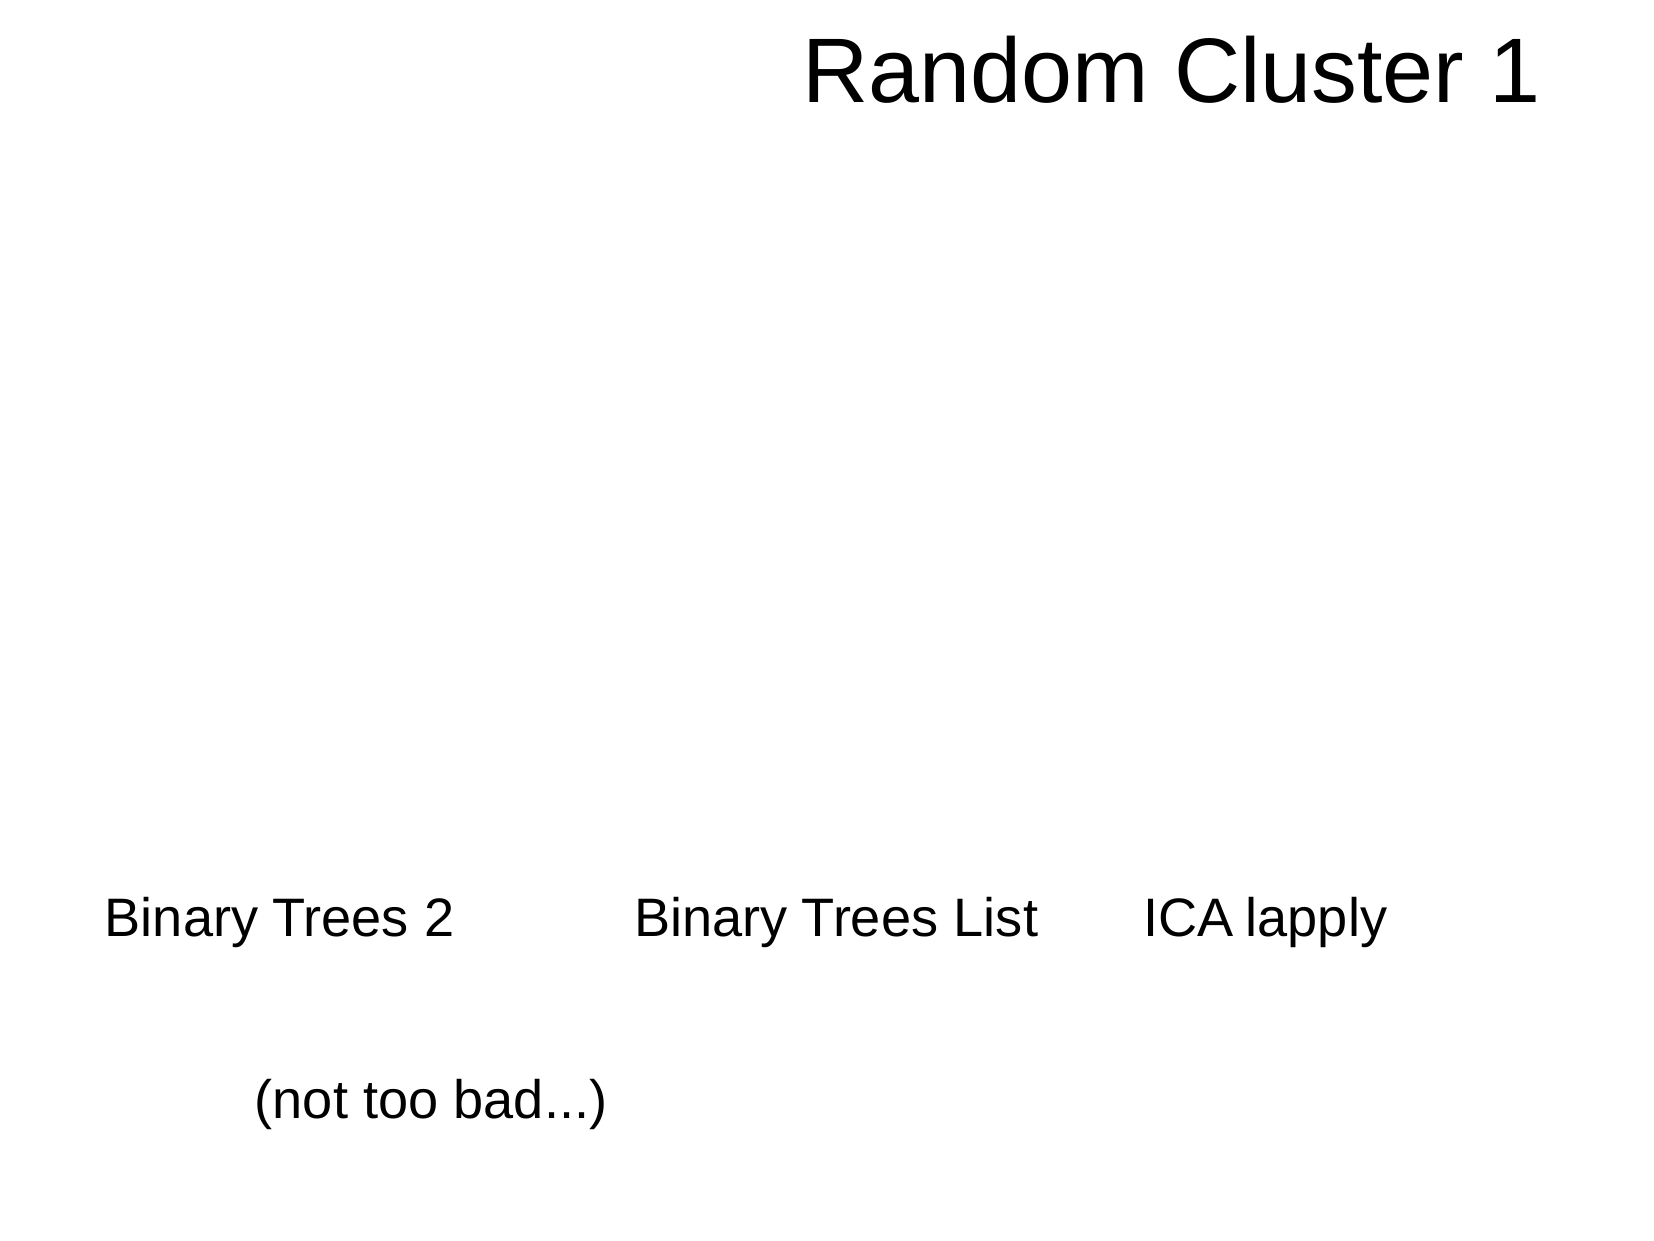

# Random Cluster 1
Binary Trees 2 Binary Trees List ICA lapply
		(not too bad...)